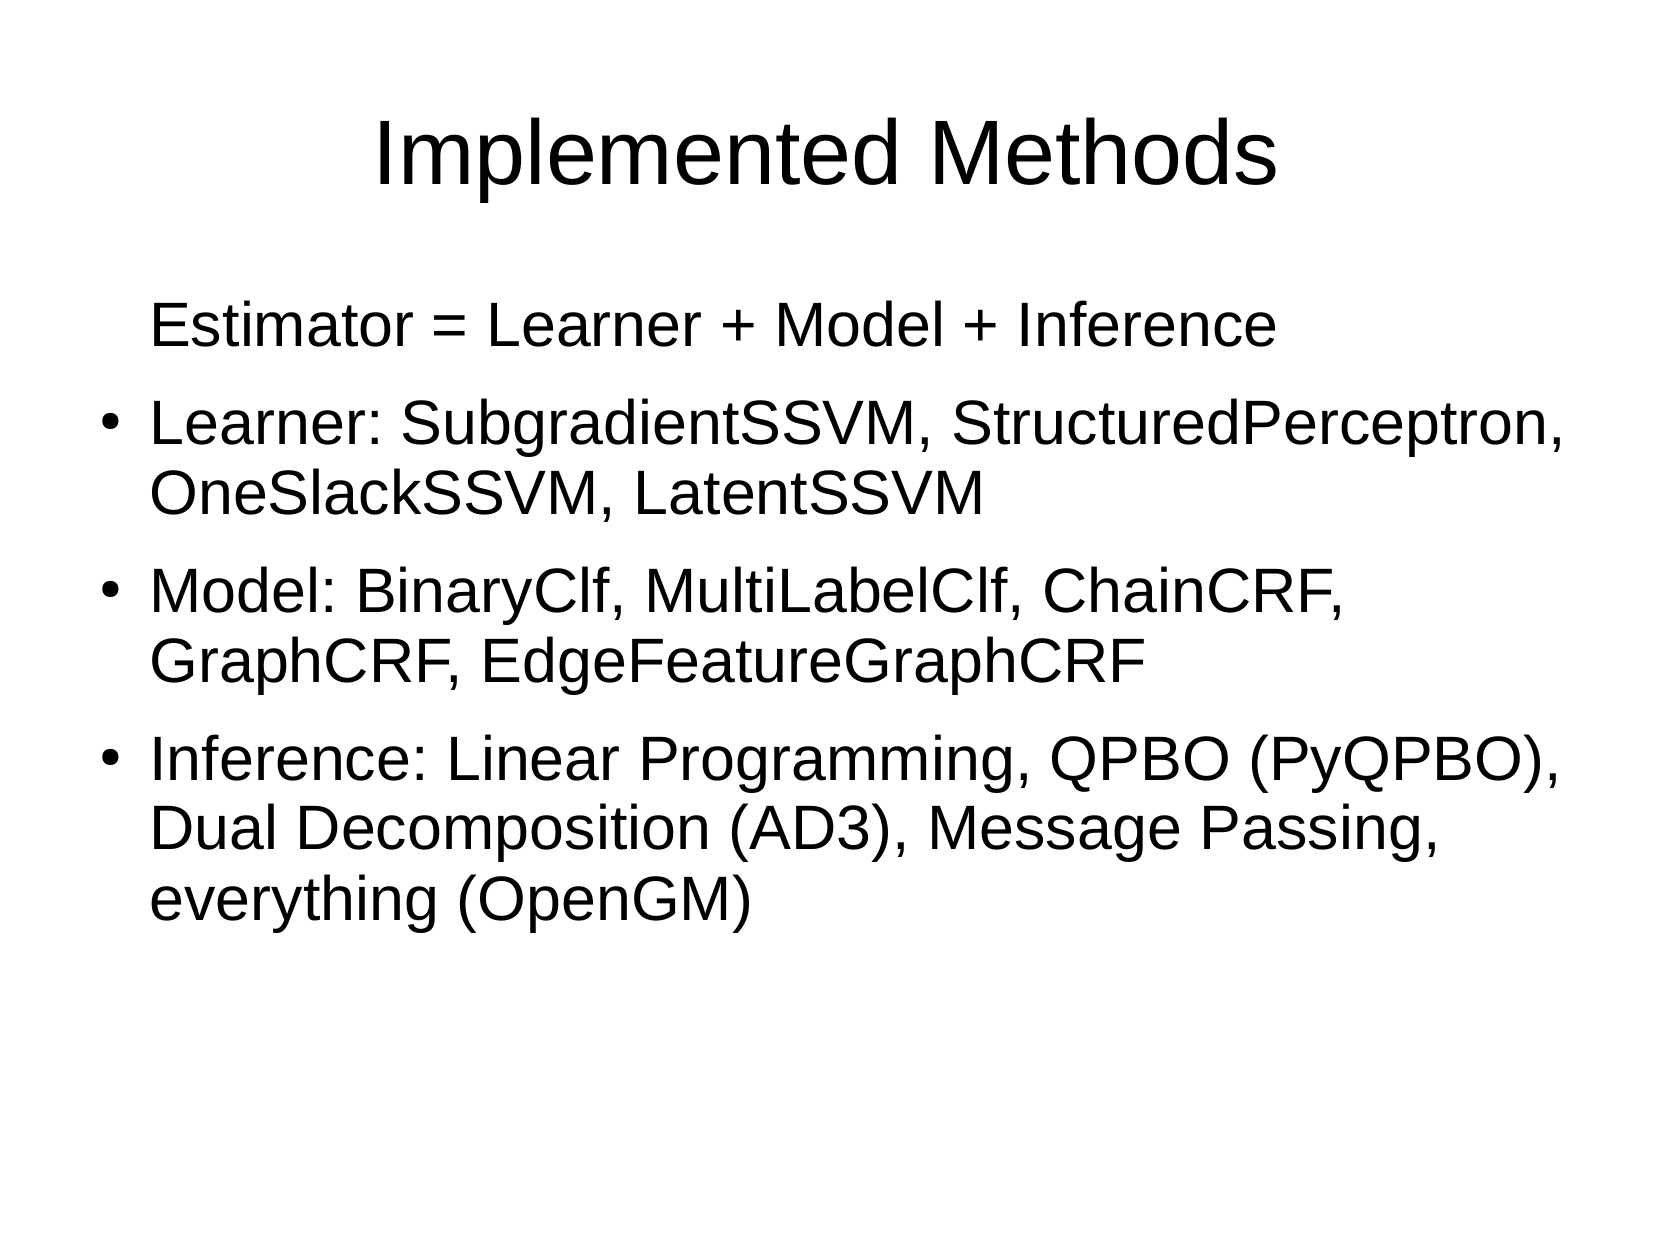

# Implemented Methods
Estimator = Learner + Model + Inference
Learner: SubgradientSSVM, StructuredPerceptron, OneSlackSSVM, LatentSSVM
Model: BinaryClf, MultiLabelClf, ChainCRF, GraphCRF, EdgeFeatureGraphCRF
Inference: Linear Programming, QPBO (PyQPBO), Dual Decomposition (AD3), Message Passing, everything (OpenGM)